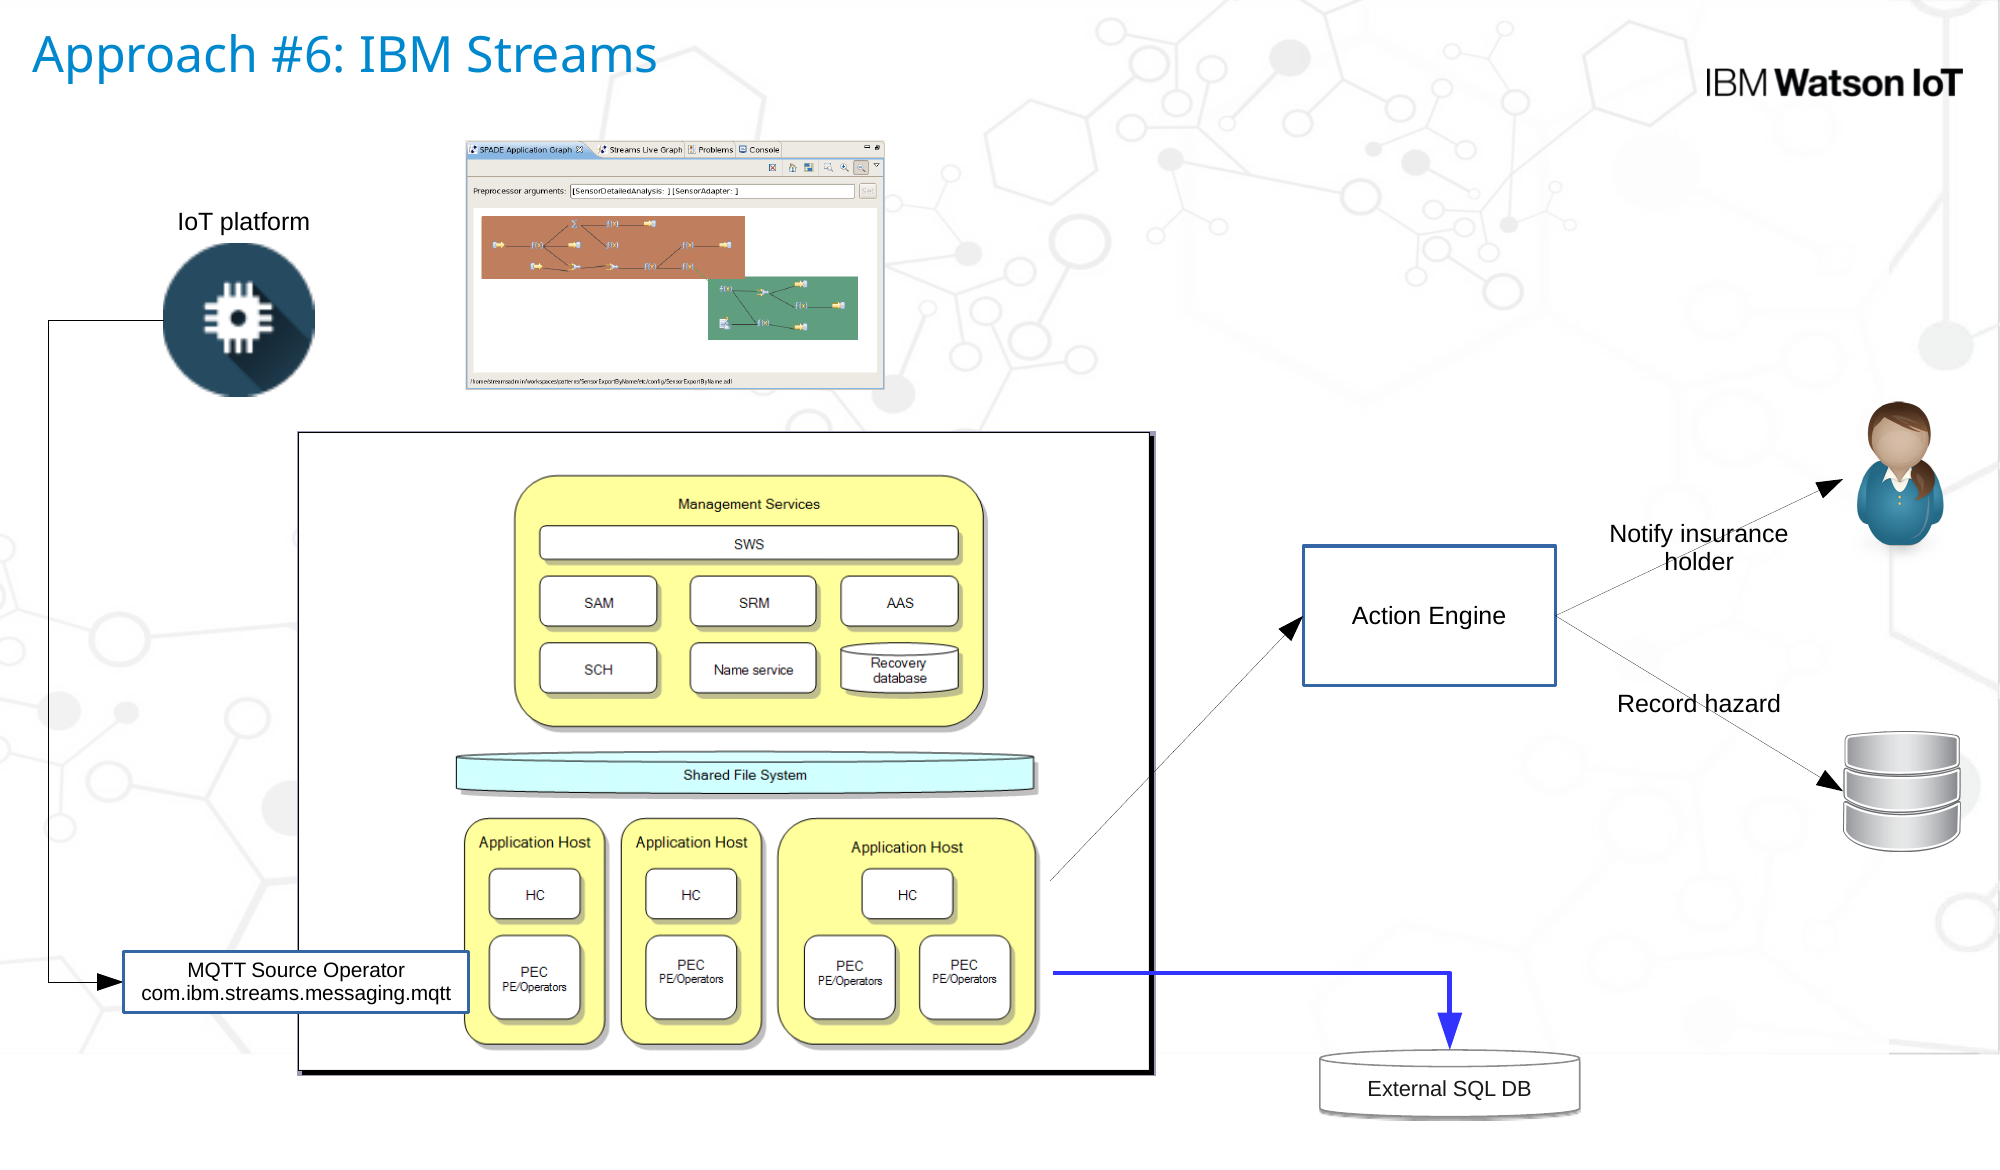

# Approach #6: IBM Streams
IoT platform
Action Engine
MQTT Source Operator
com.ibm.streams.messaging.mqtt
External SQL DB